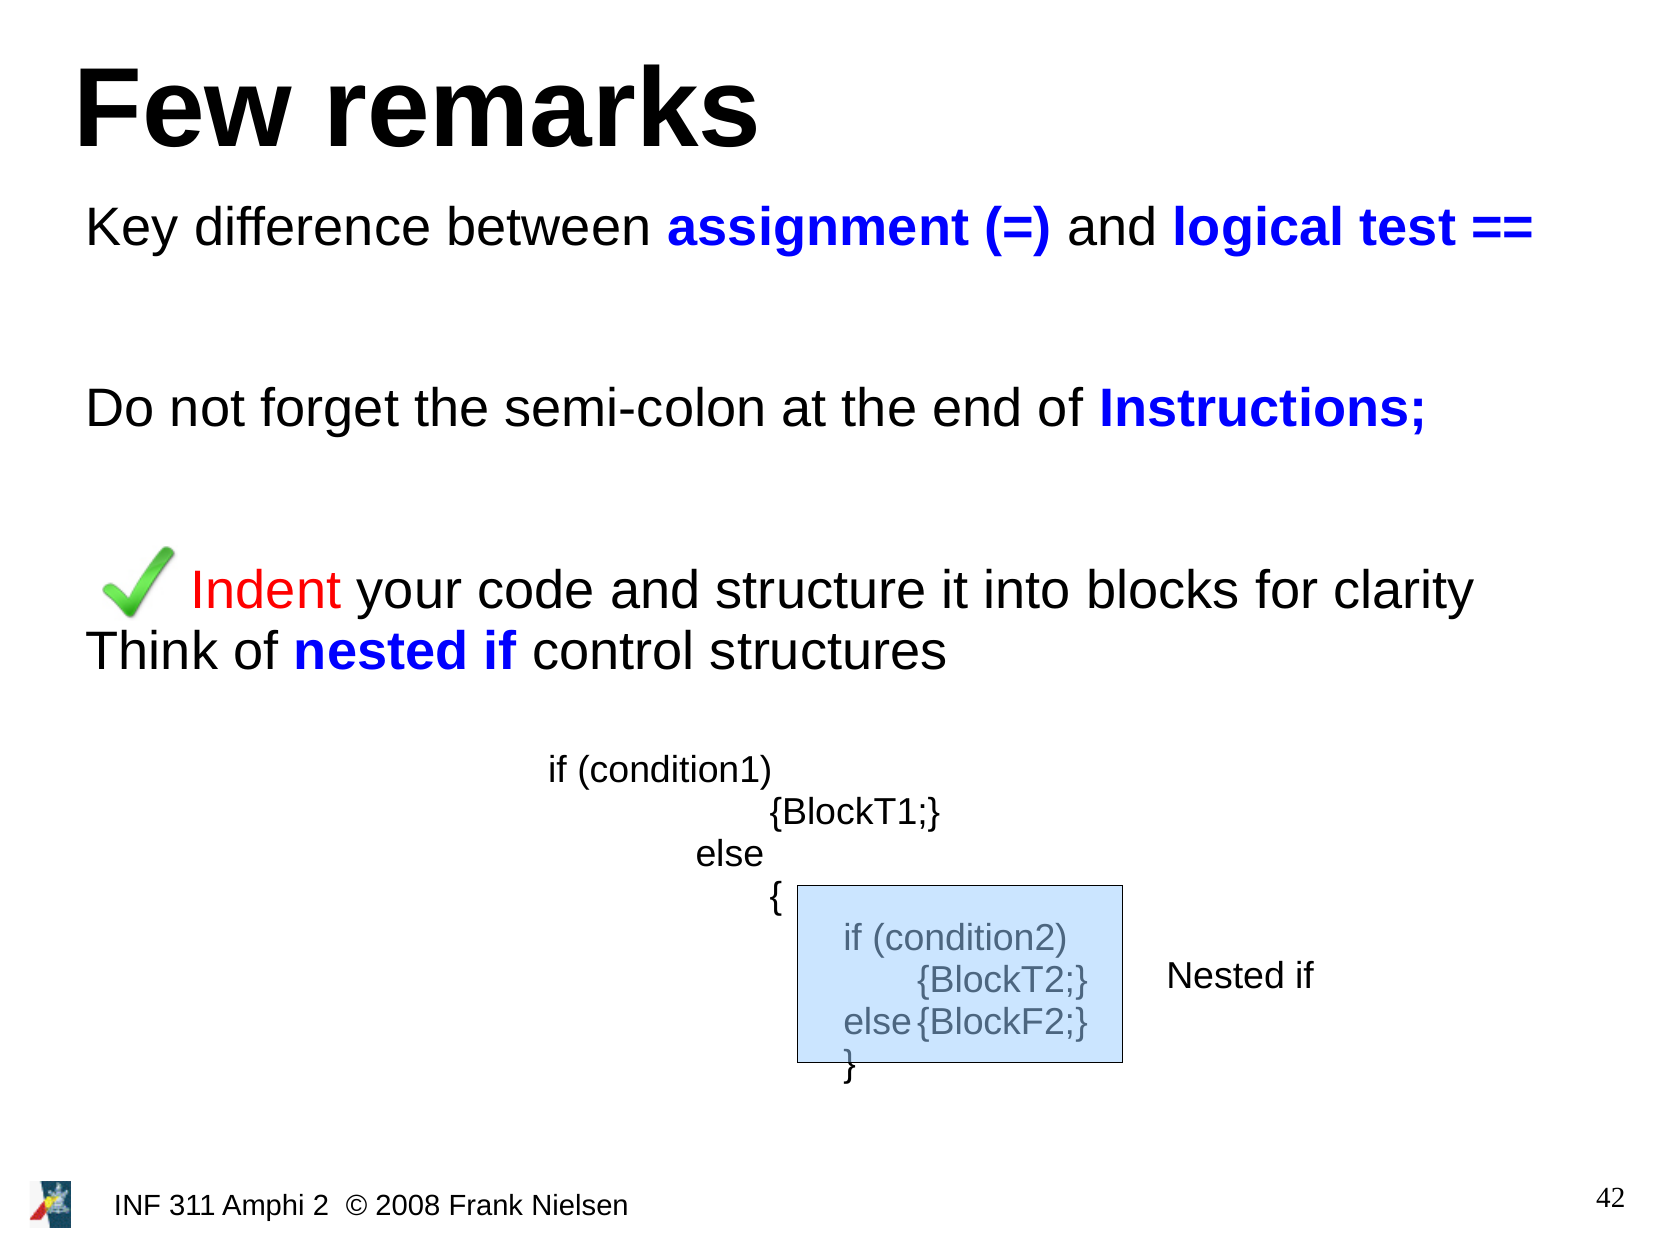

Few remarks
Key difference between assignment (=) and logical test ==
Do not forget the semi-colon at the end of Instructions;
 Indent your code and structure it into blocks for clarity
Think of nested if control structures
if (condition1)
			{BlockT1;}
		else
			{
				if (condition2)
					{BlockT2;}
				else	{BlockF2;}
				}
Nested if